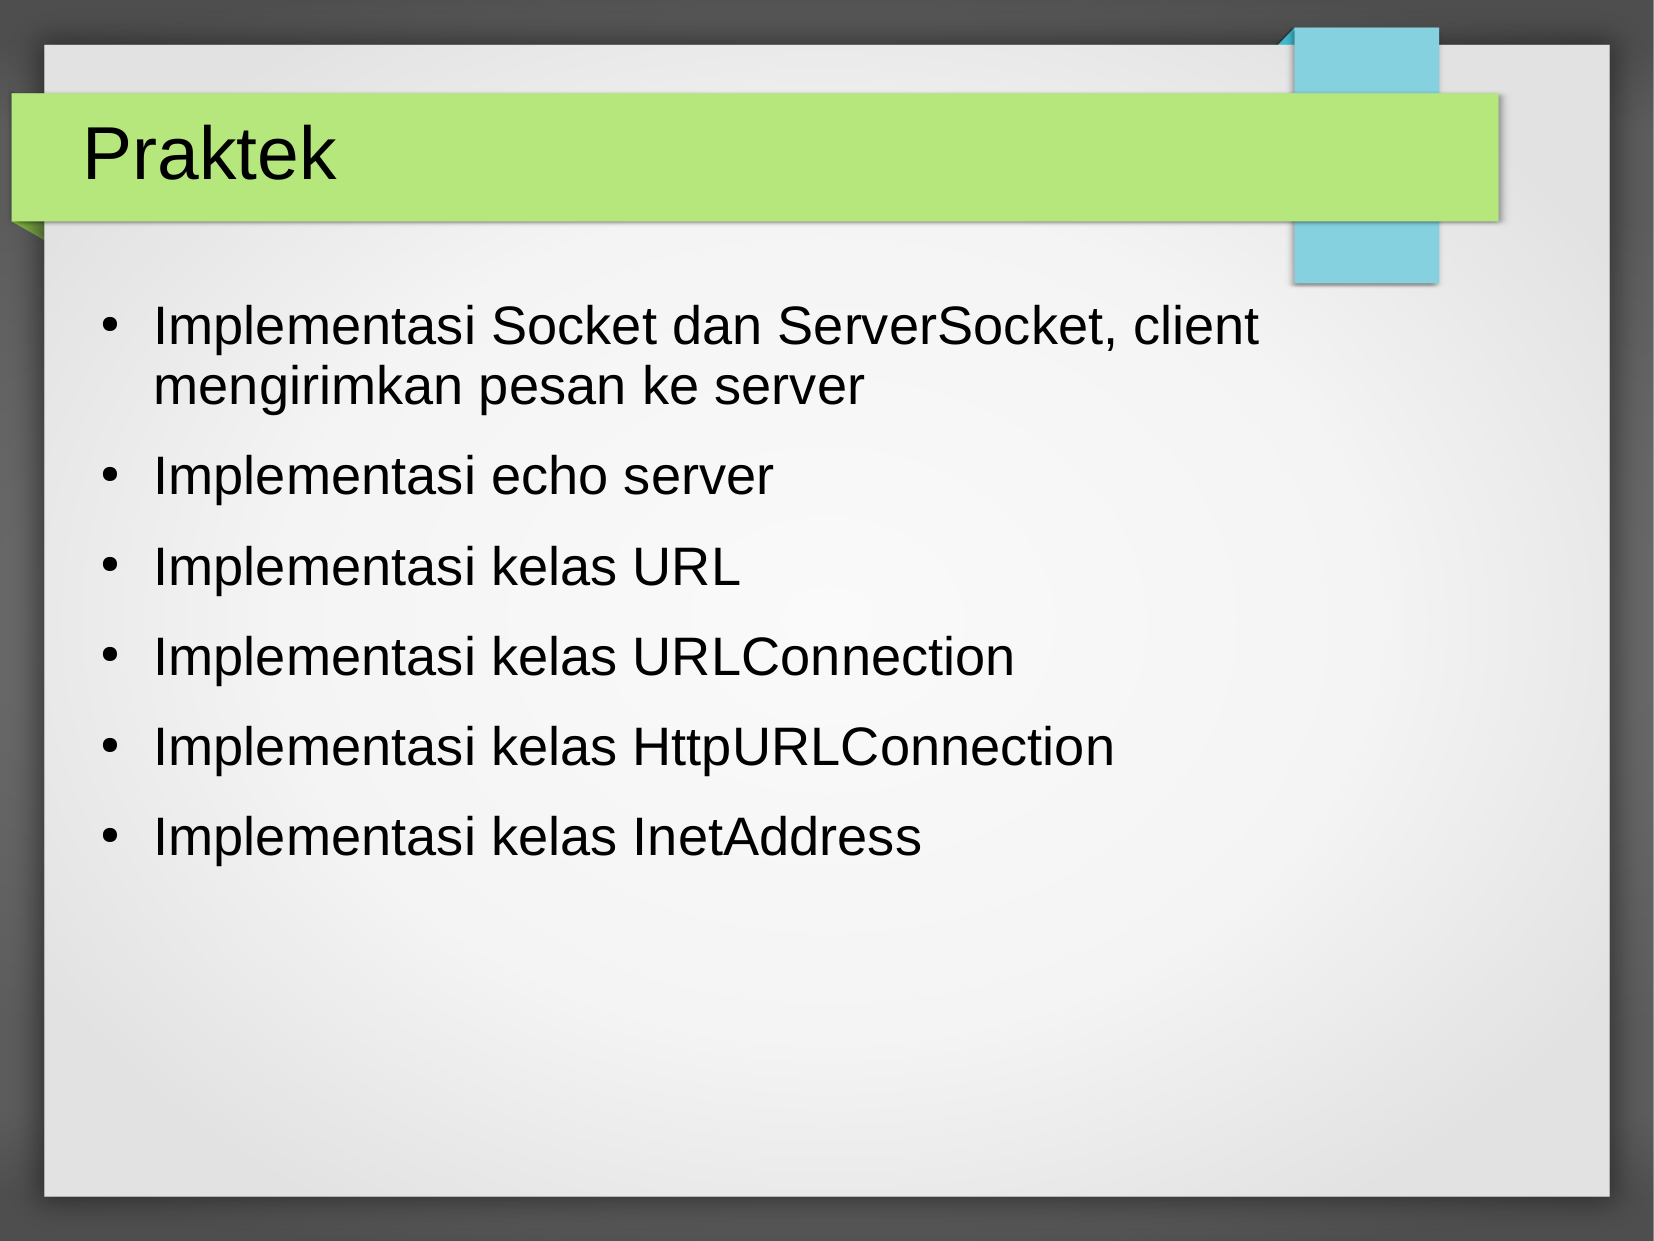

# Praktek
Implementasi Socket dan ServerSocket, client mengirimkan pesan ke server
Implementasi echo server
Implementasi kelas URL
Implementasi kelas URLConnection
Implementasi kelas HttpURLConnection
Implementasi kelas InetAddress